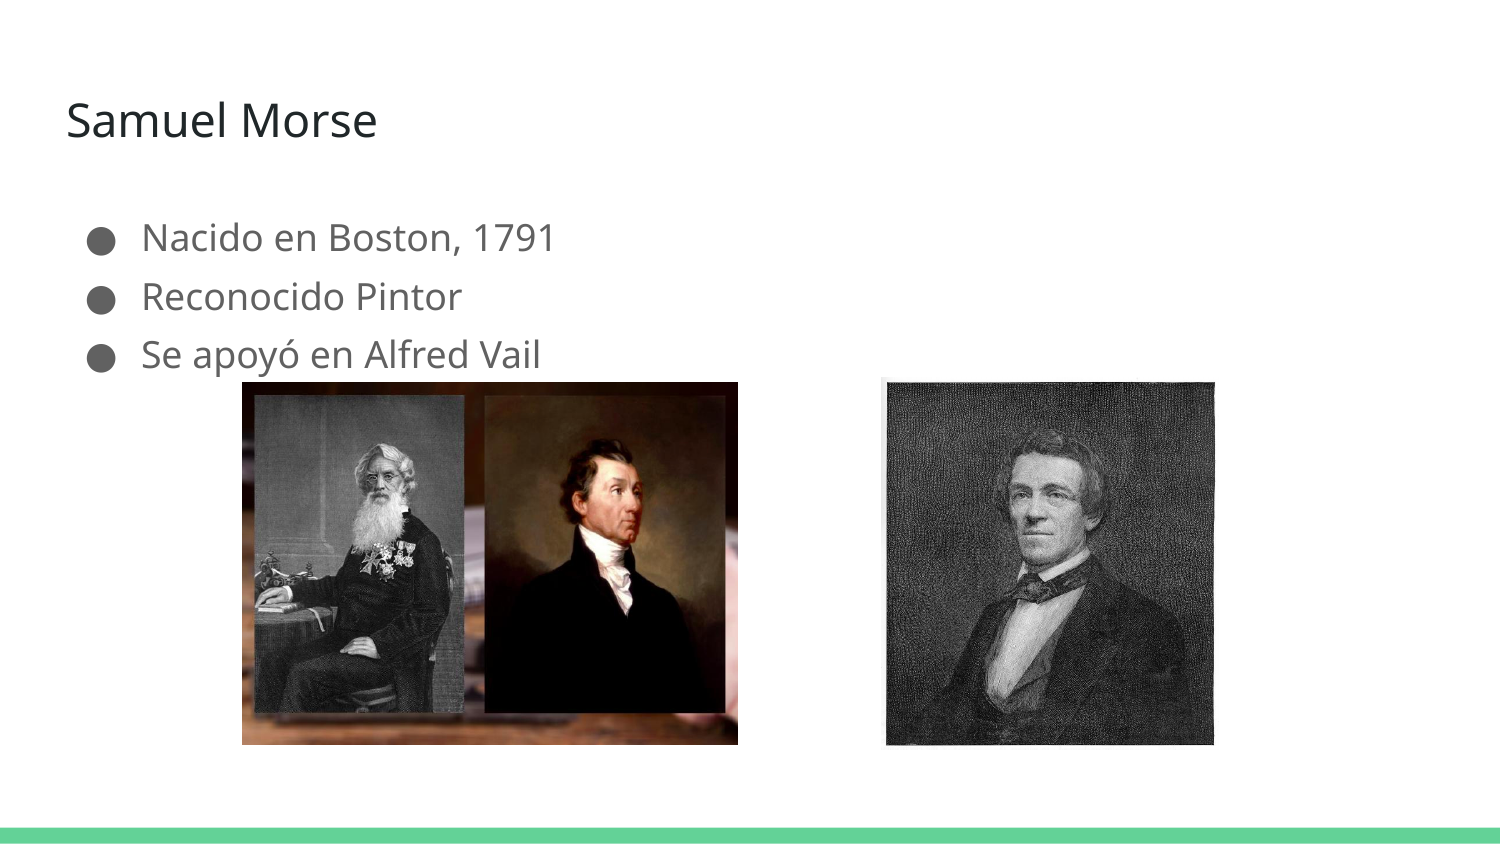

# Samuel Morse
Nacido en Boston, 1791
Reconocido Pintor
Se apoyó en Alfred Vail